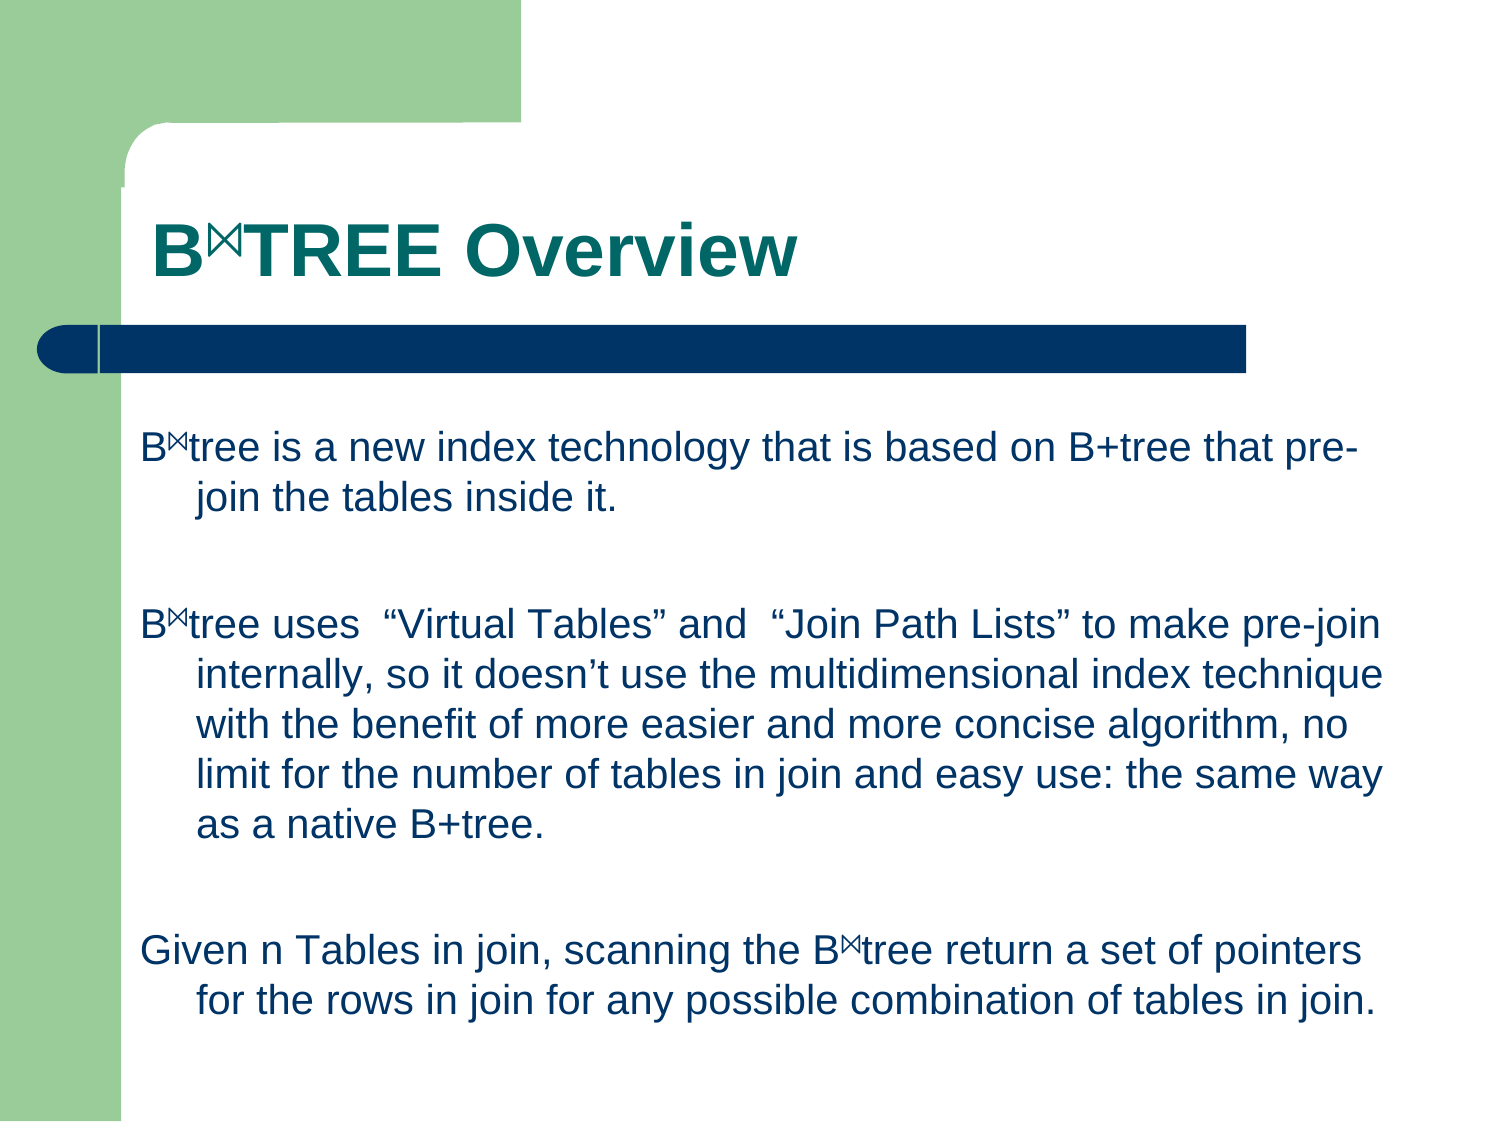

B⨝TREE Overview
# B⨝tree is a new index technology that is based on B+tree that pre-join the tables inside it.
B⨝tree uses “Virtual Tables” and “Join Path Lists” to make pre-join internally, so it doesn’t use the multidimensional index technique with the benefit of more easier and more concise algorithm, no limit for the number of tables in join and easy use: the same way as a native B+tree.
Given n Tables in join, scanning the B⨝tree return a set of pointers for the rows in join for any possible combination of tables in join.